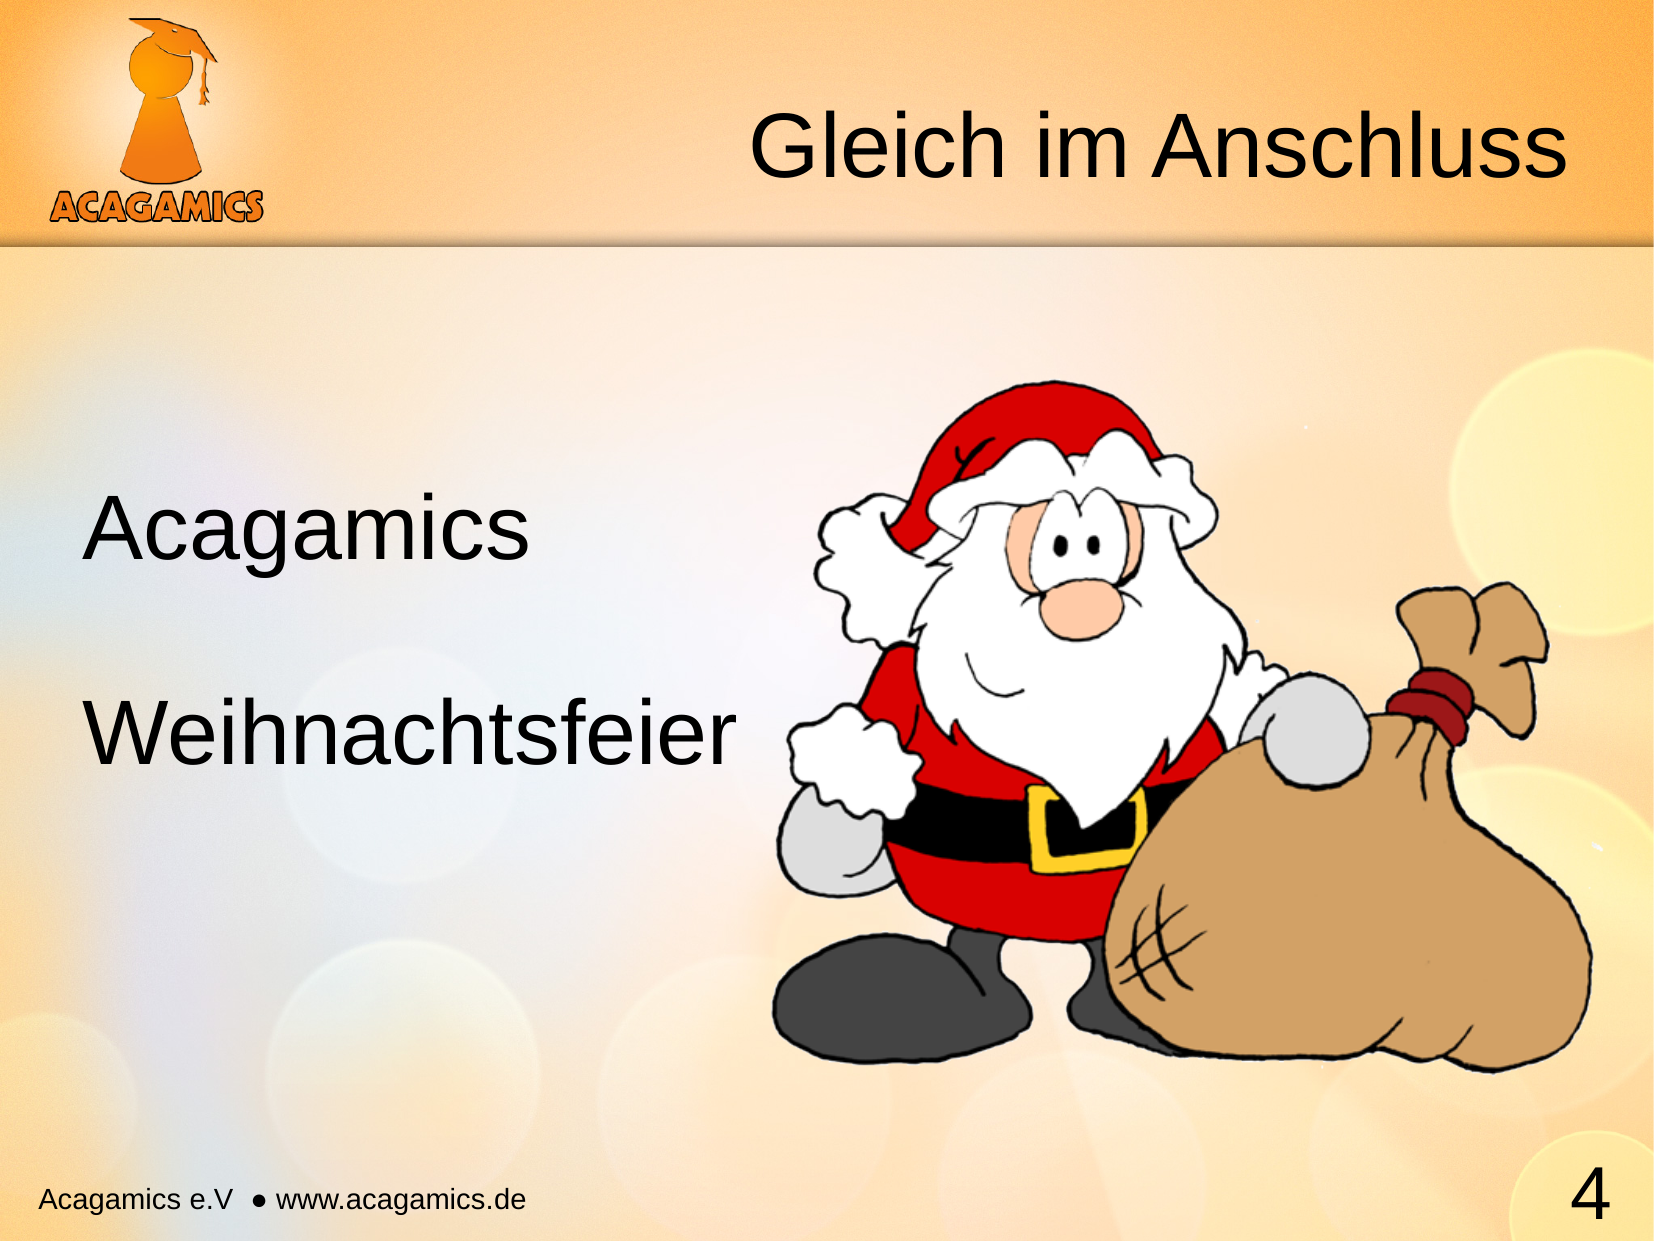

# Gleich im Anschluss
Acagamics
Weihnachtsfeier
4